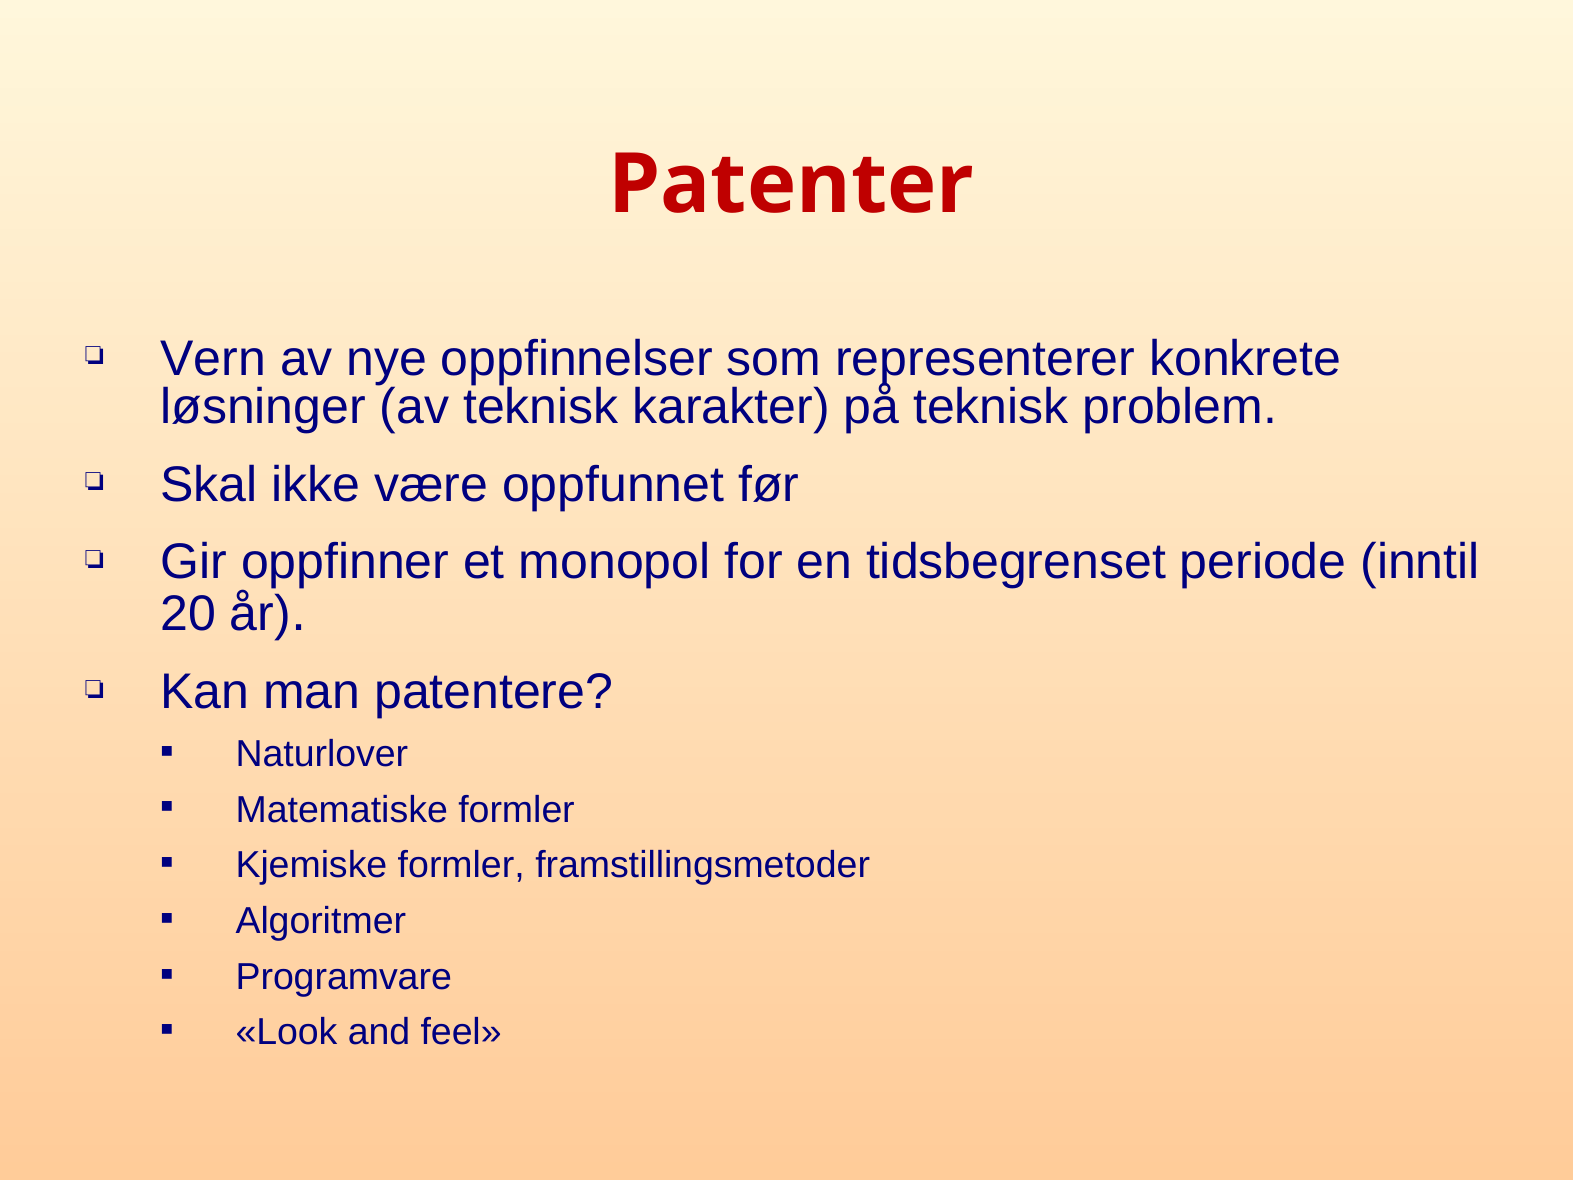

# Patenter
Vern av nye oppfinnelser som representerer konkrete løsninger (av teknisk karakter) på teknisk problem.
Skal ikke være oppfunnet før
Gir oppfinner et monopol for en tidsbegrenset periode (inntil 20 år).
Kan man patentere?
Naturlover
Matematiske formler
Kjemiske formler, framstillingsmetoder
Algoritmer
Programvare
«Look and feel»